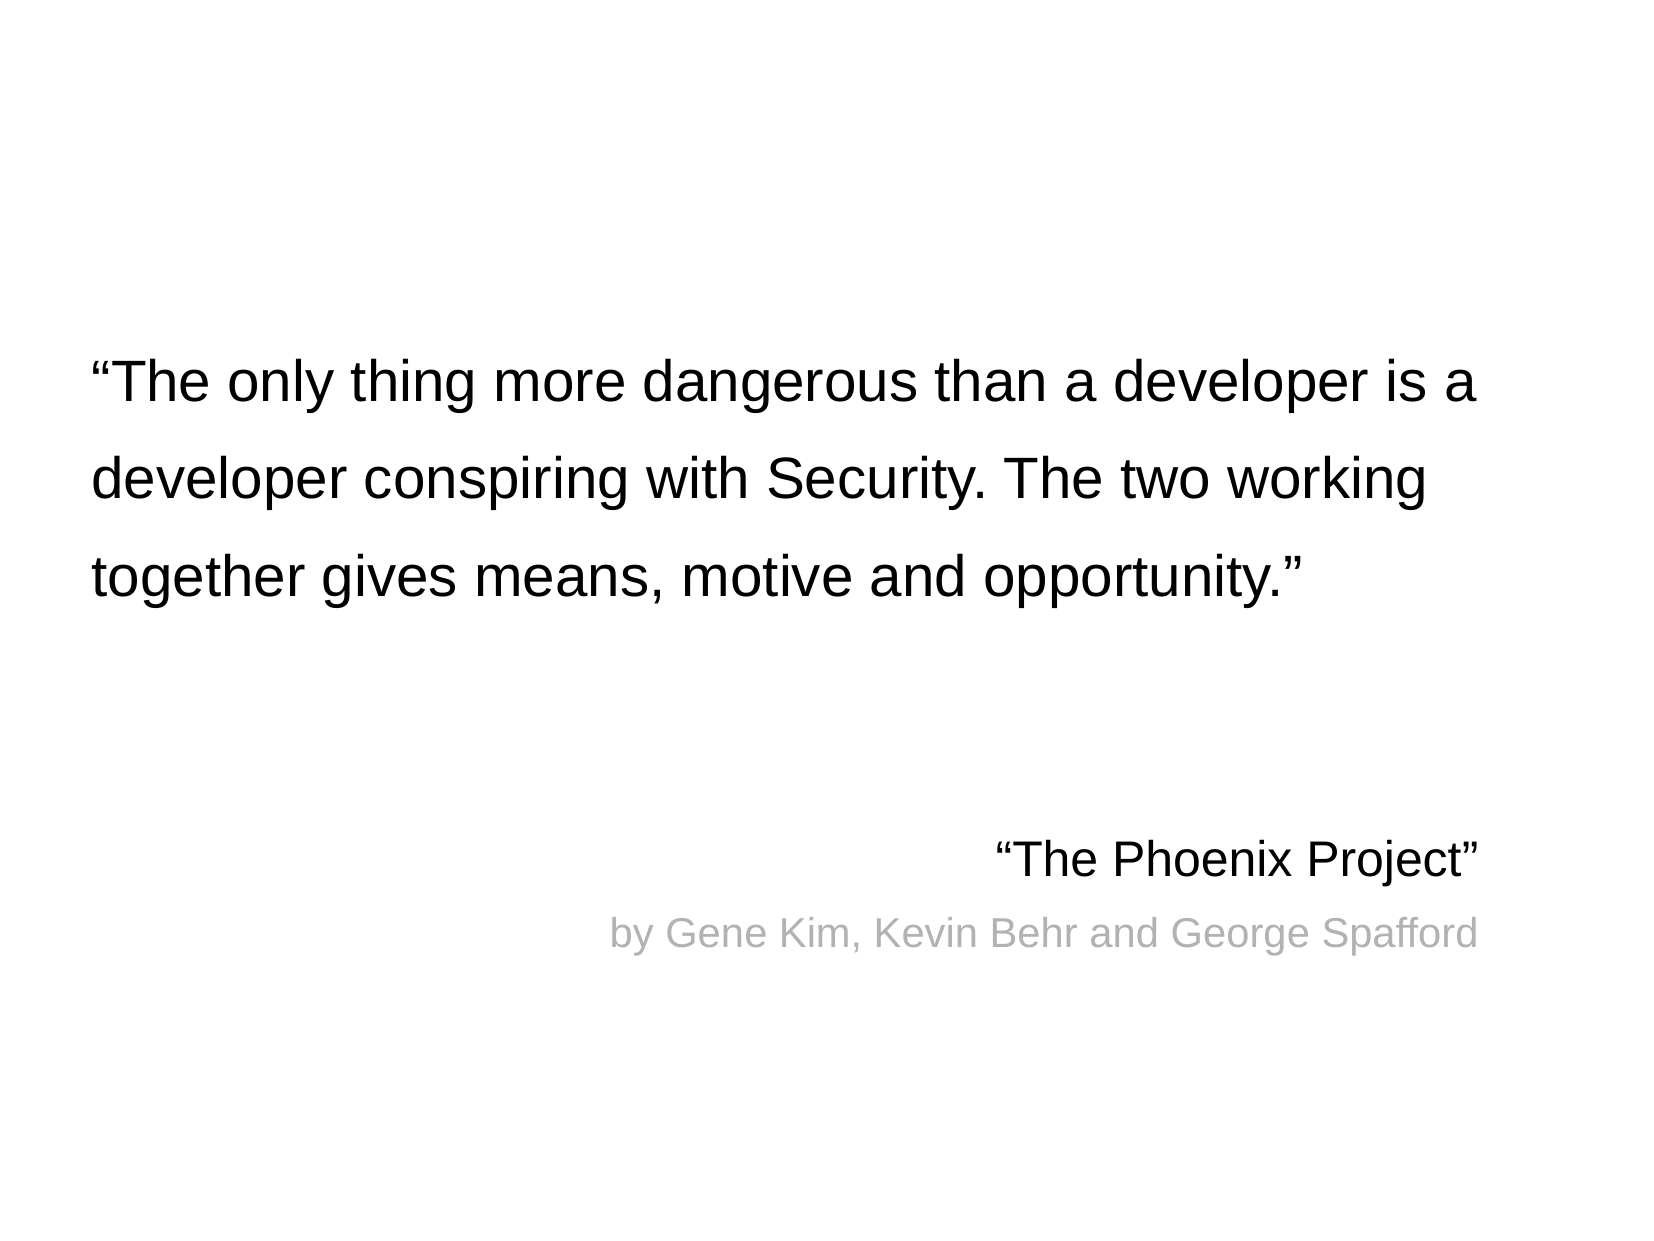

“The only thing more dangerous than a developer is a
developer conspiring with Security. The two working
together gives means, motive and opportunity.”
“The Phoenix Project”
by Gene Kim, Kevin Behr and George Spafford